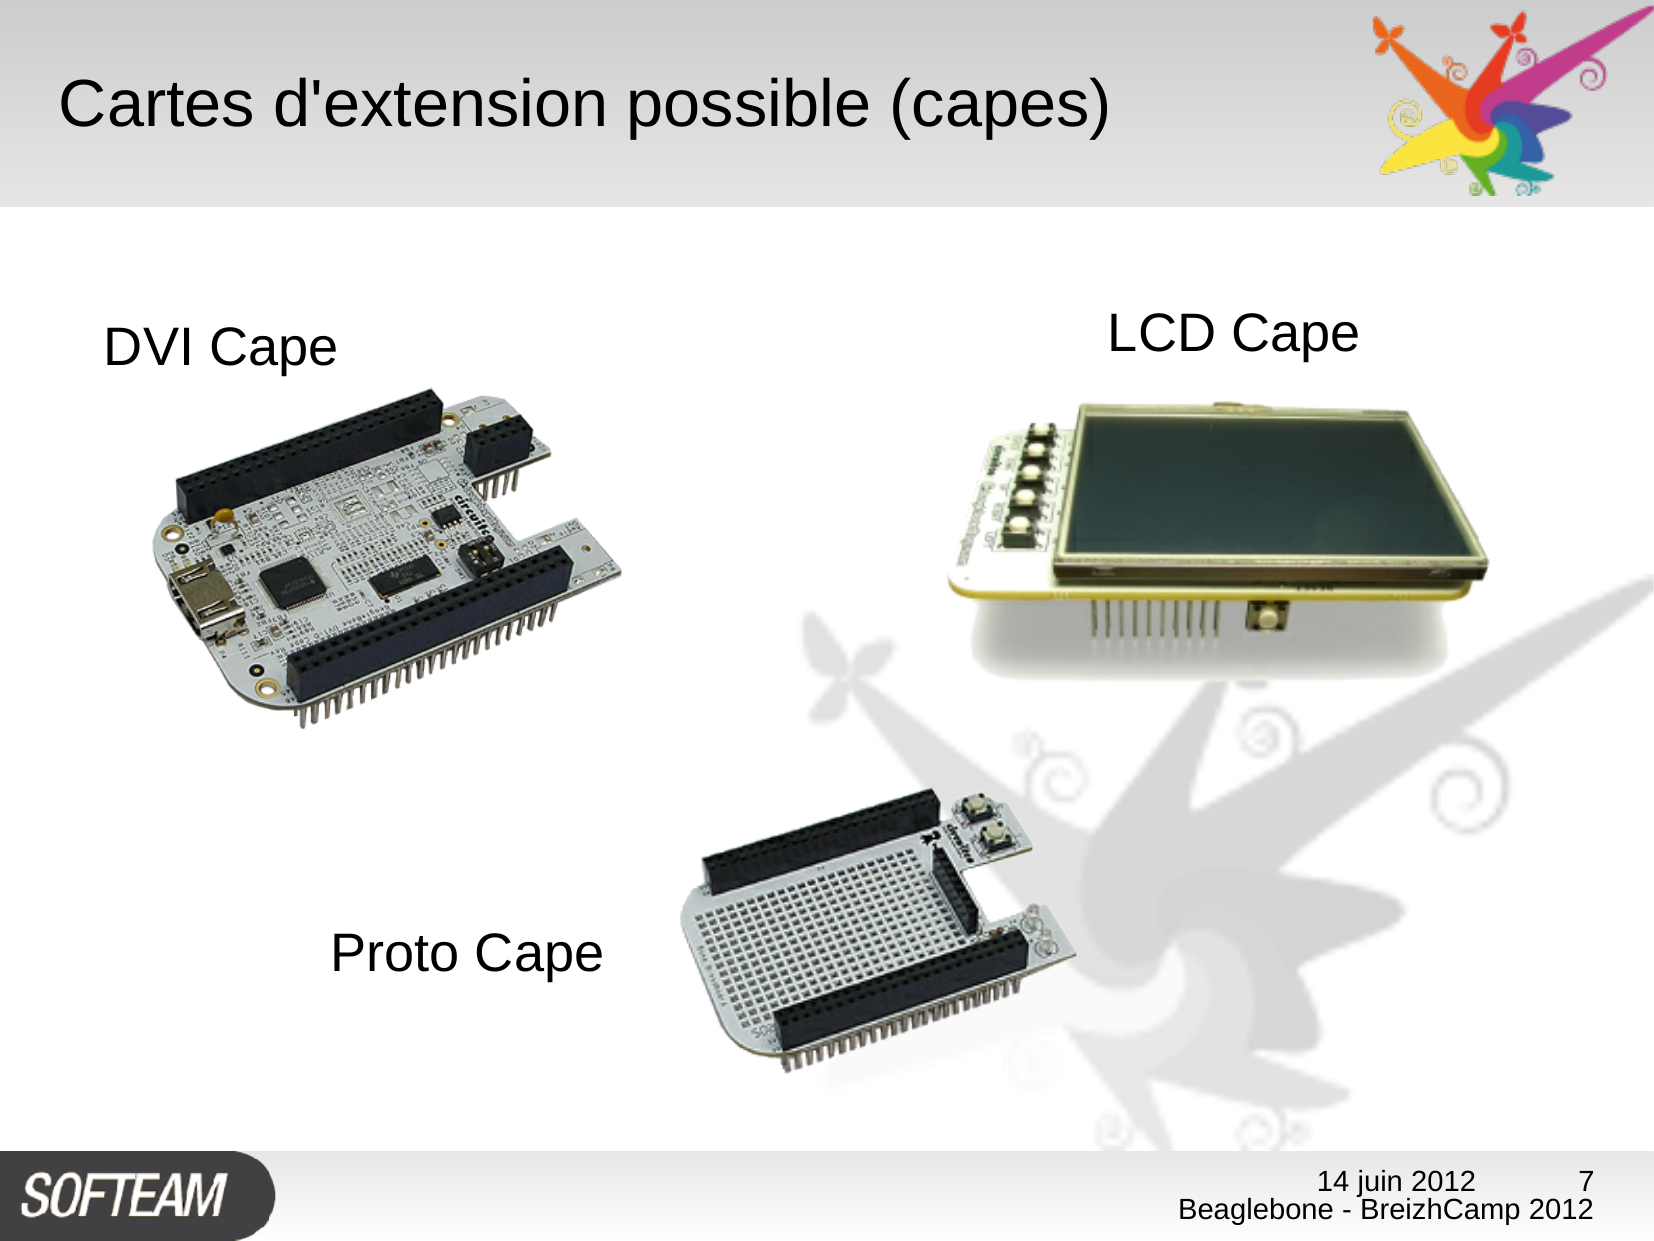

# Cartes d'extension possible (capes)
LCD Cape
DVI Cape
Proto Cape
14 juin 2012
7
Beaglebone - BreizhCamp 2012